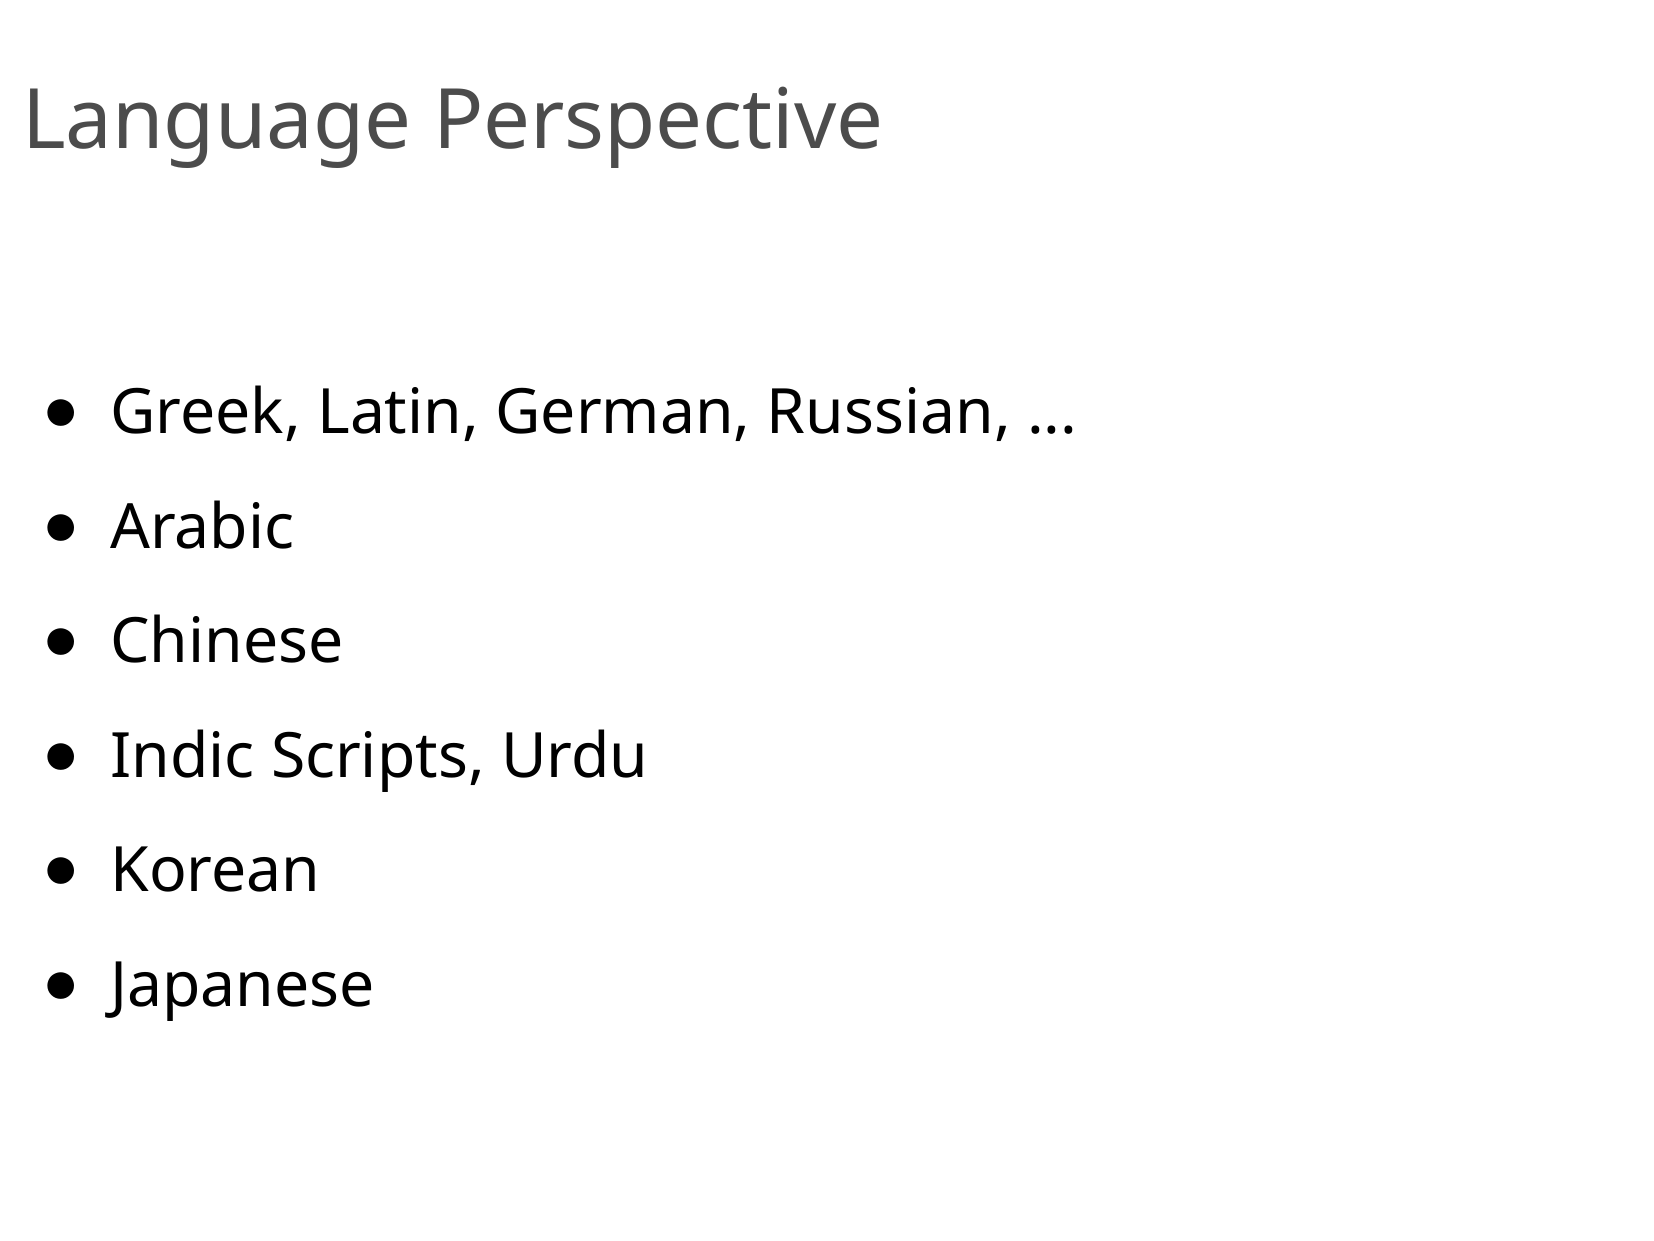

# Language Perspective
Greek, Latin, German, Russian, ...
Arabic
Chinese
Indic Scripts, Urdu
Korean
Japanese